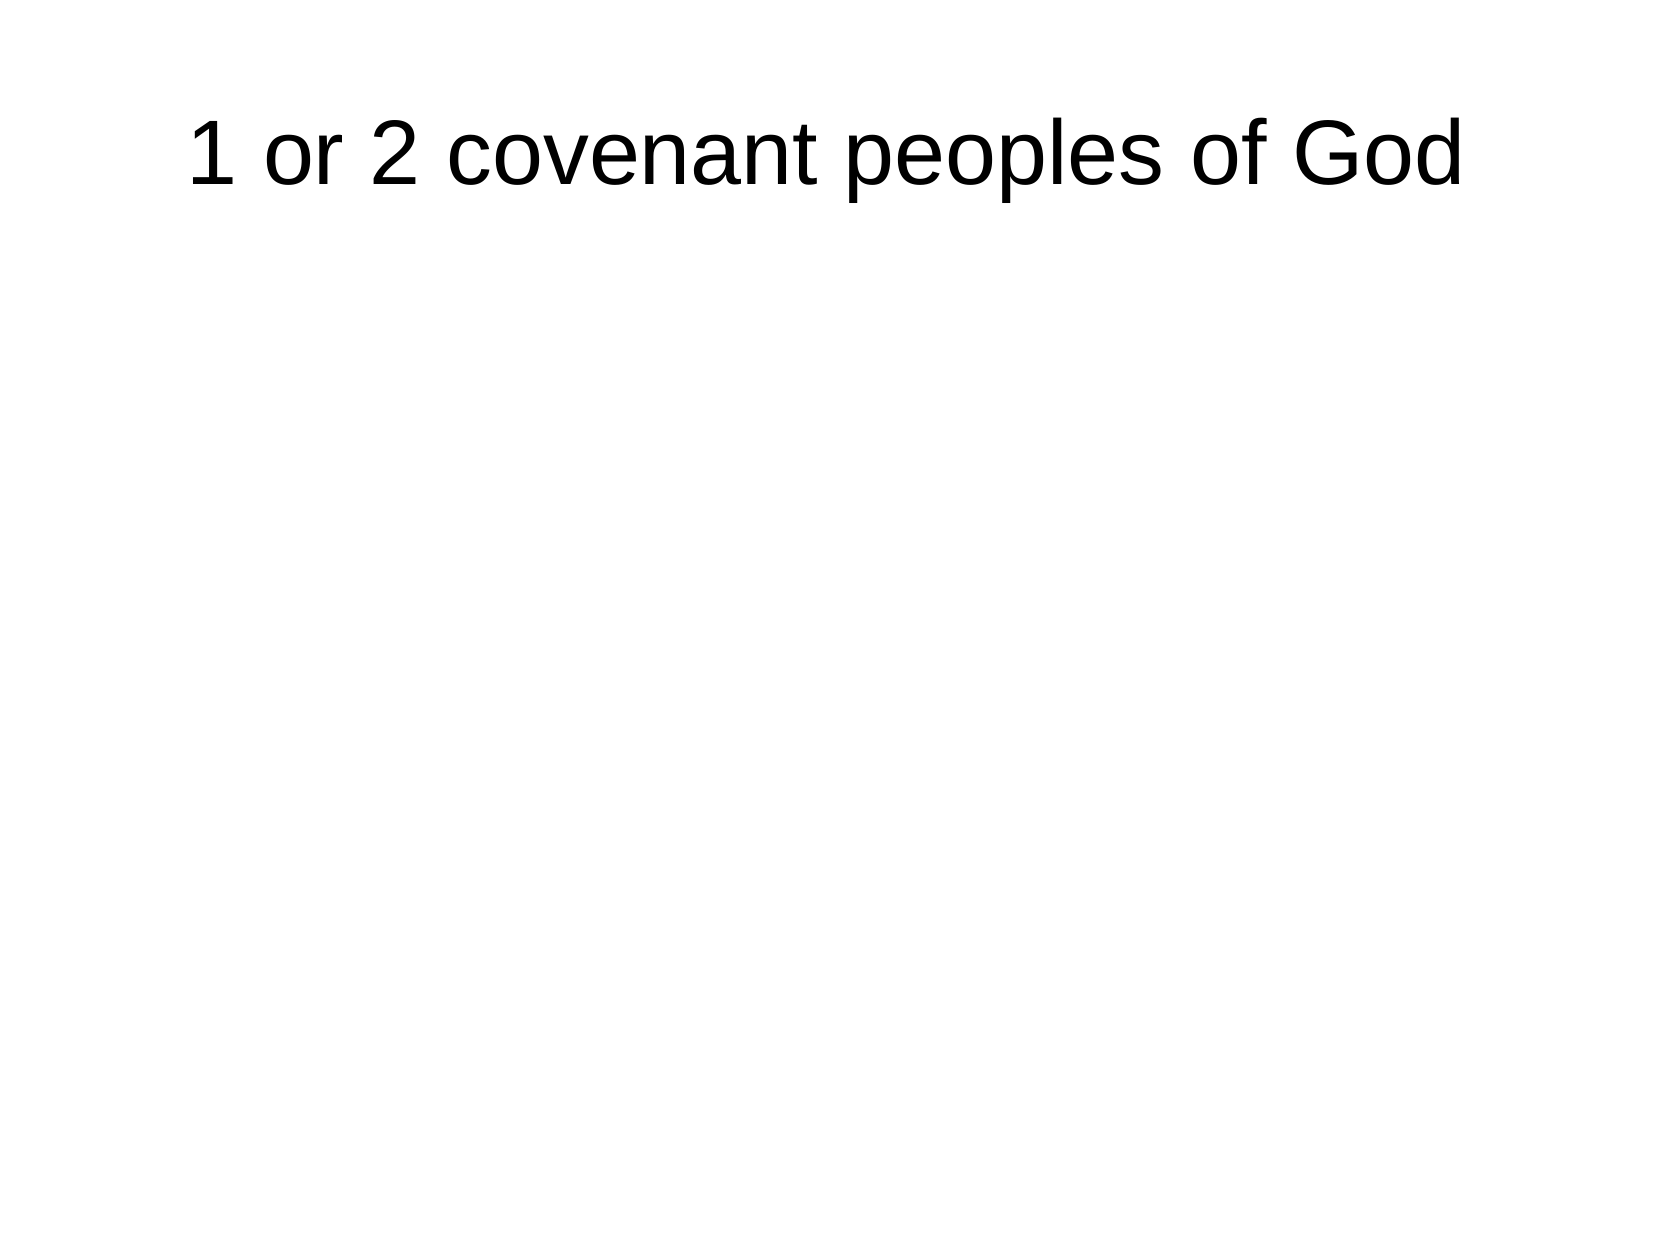

# 1 or 2 covenant peoples of God